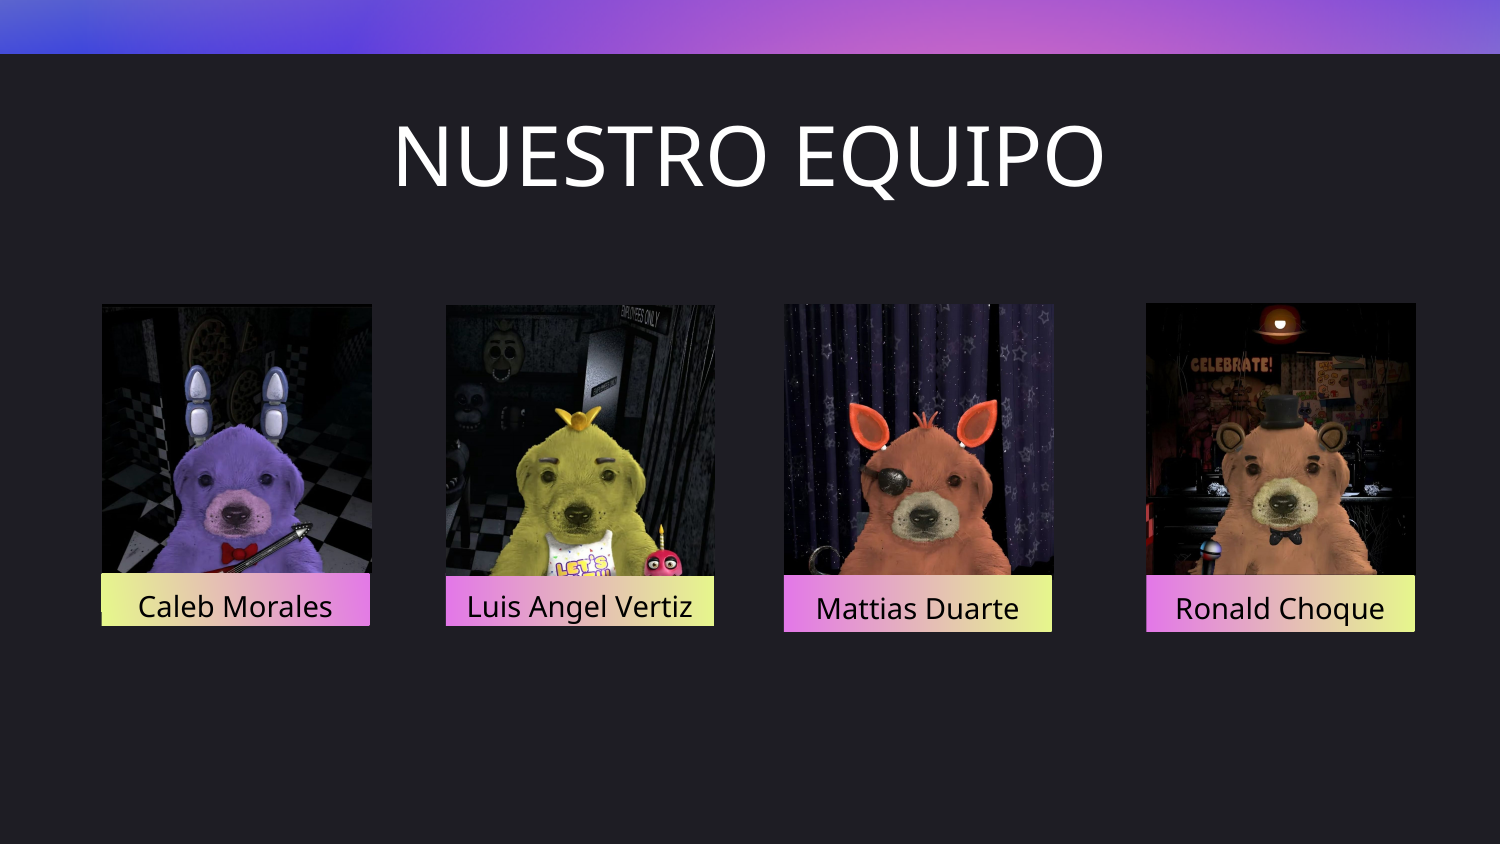

# NUESTRO EQUIPO
Caleb Morales
Luis Angel Vertiz
Mattias Duarte
Ronald Choque